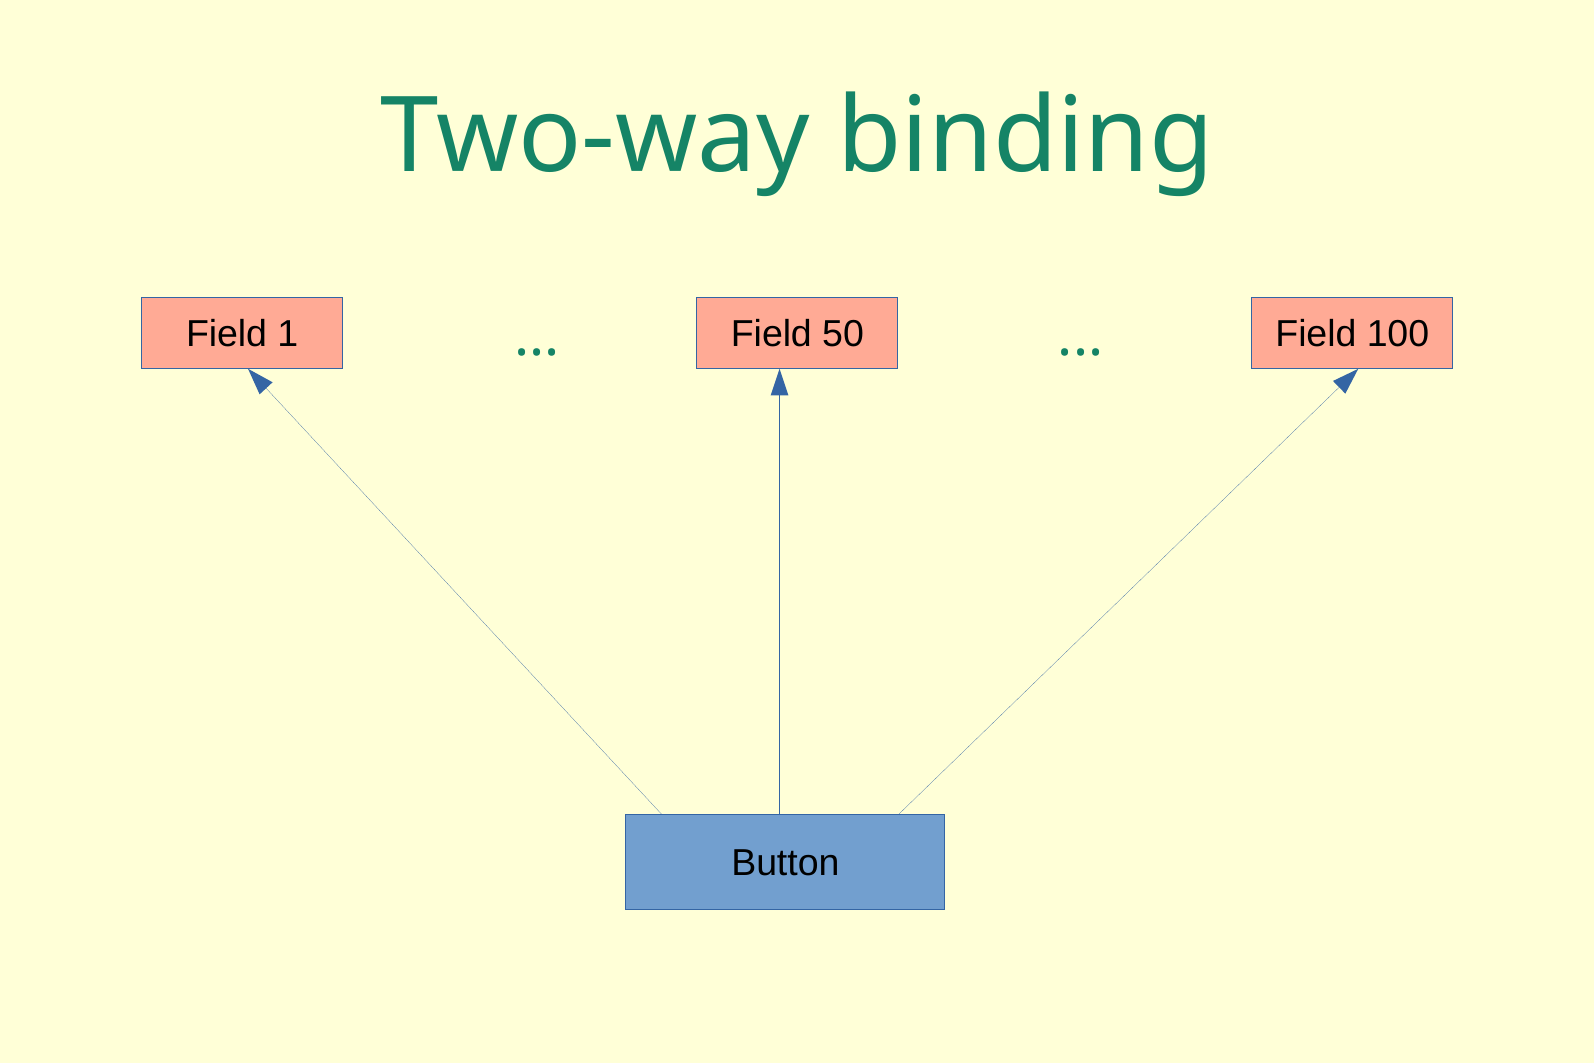

# Two-way binding
...
...
Field 1
Field 1
Field 50
Field 100
Button